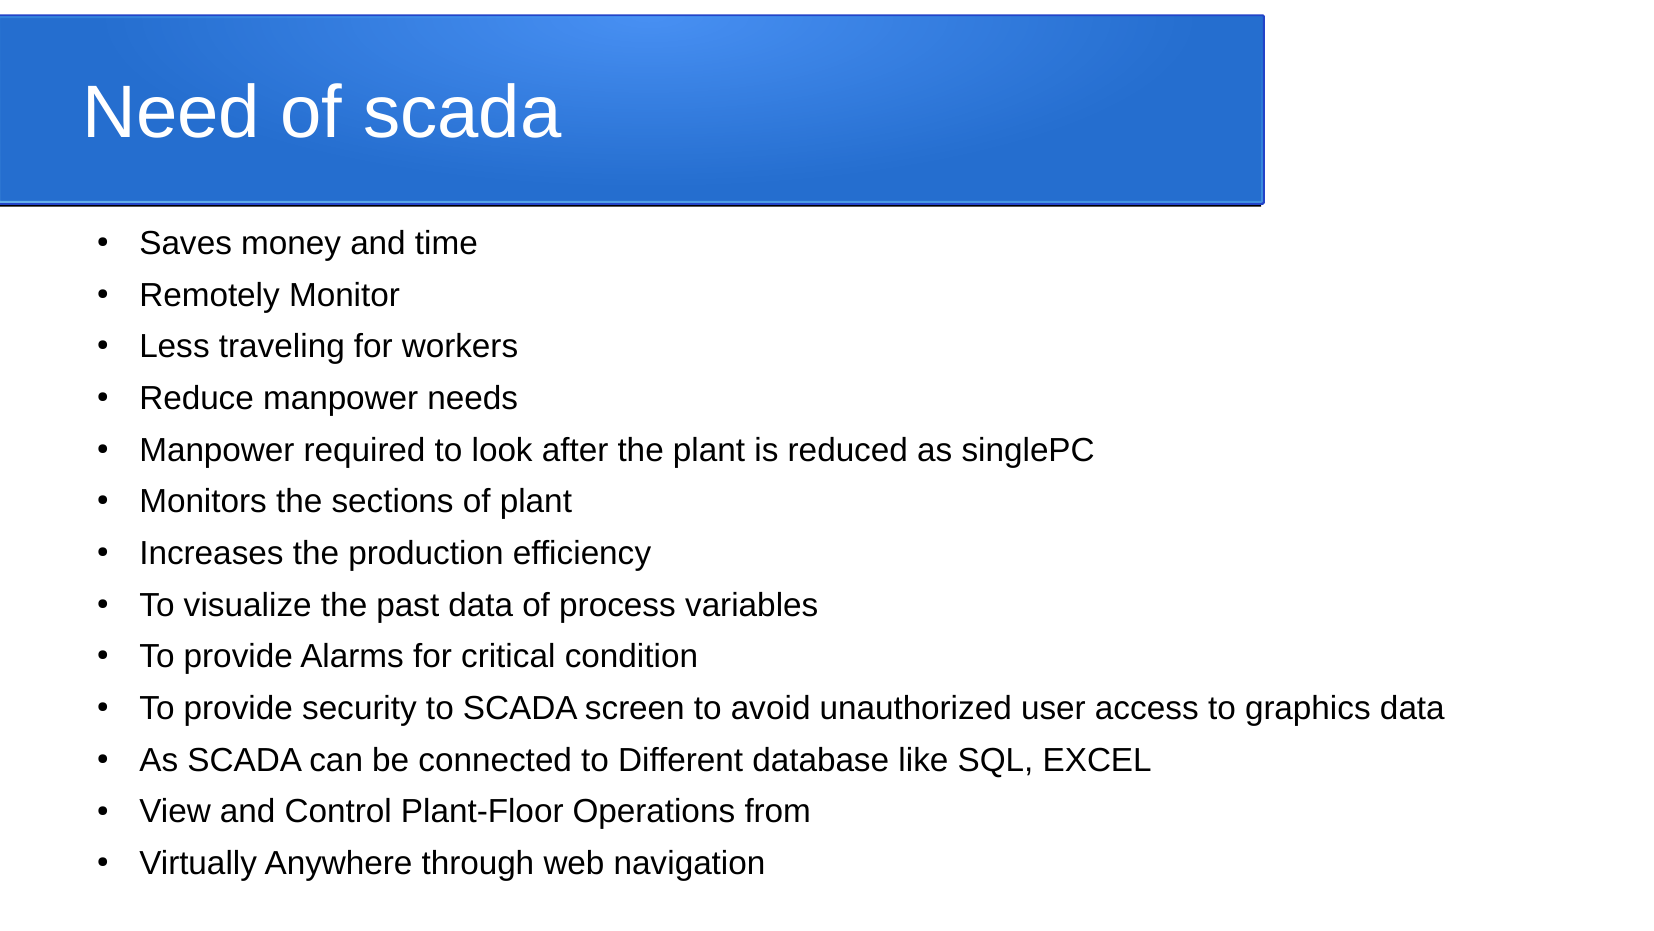

# Need of scada
Saves money and time
Remotely Monitor
Less traveling for workers
Reduce manpower needs
Manpower required to look after the plant is reduced as singlePC
Monitors the sections of plant
Increases the production efficiency
To visualize the past data of process variables
To provide Alarms for critical condition
To provide security to SCADA screen to avoid unauthorized user access to graphics data
As SCADA can be connected to Different database like SQL, EXCEL
View and Control Plant-Floor Operations from
Virtually Anywhere through web navigation